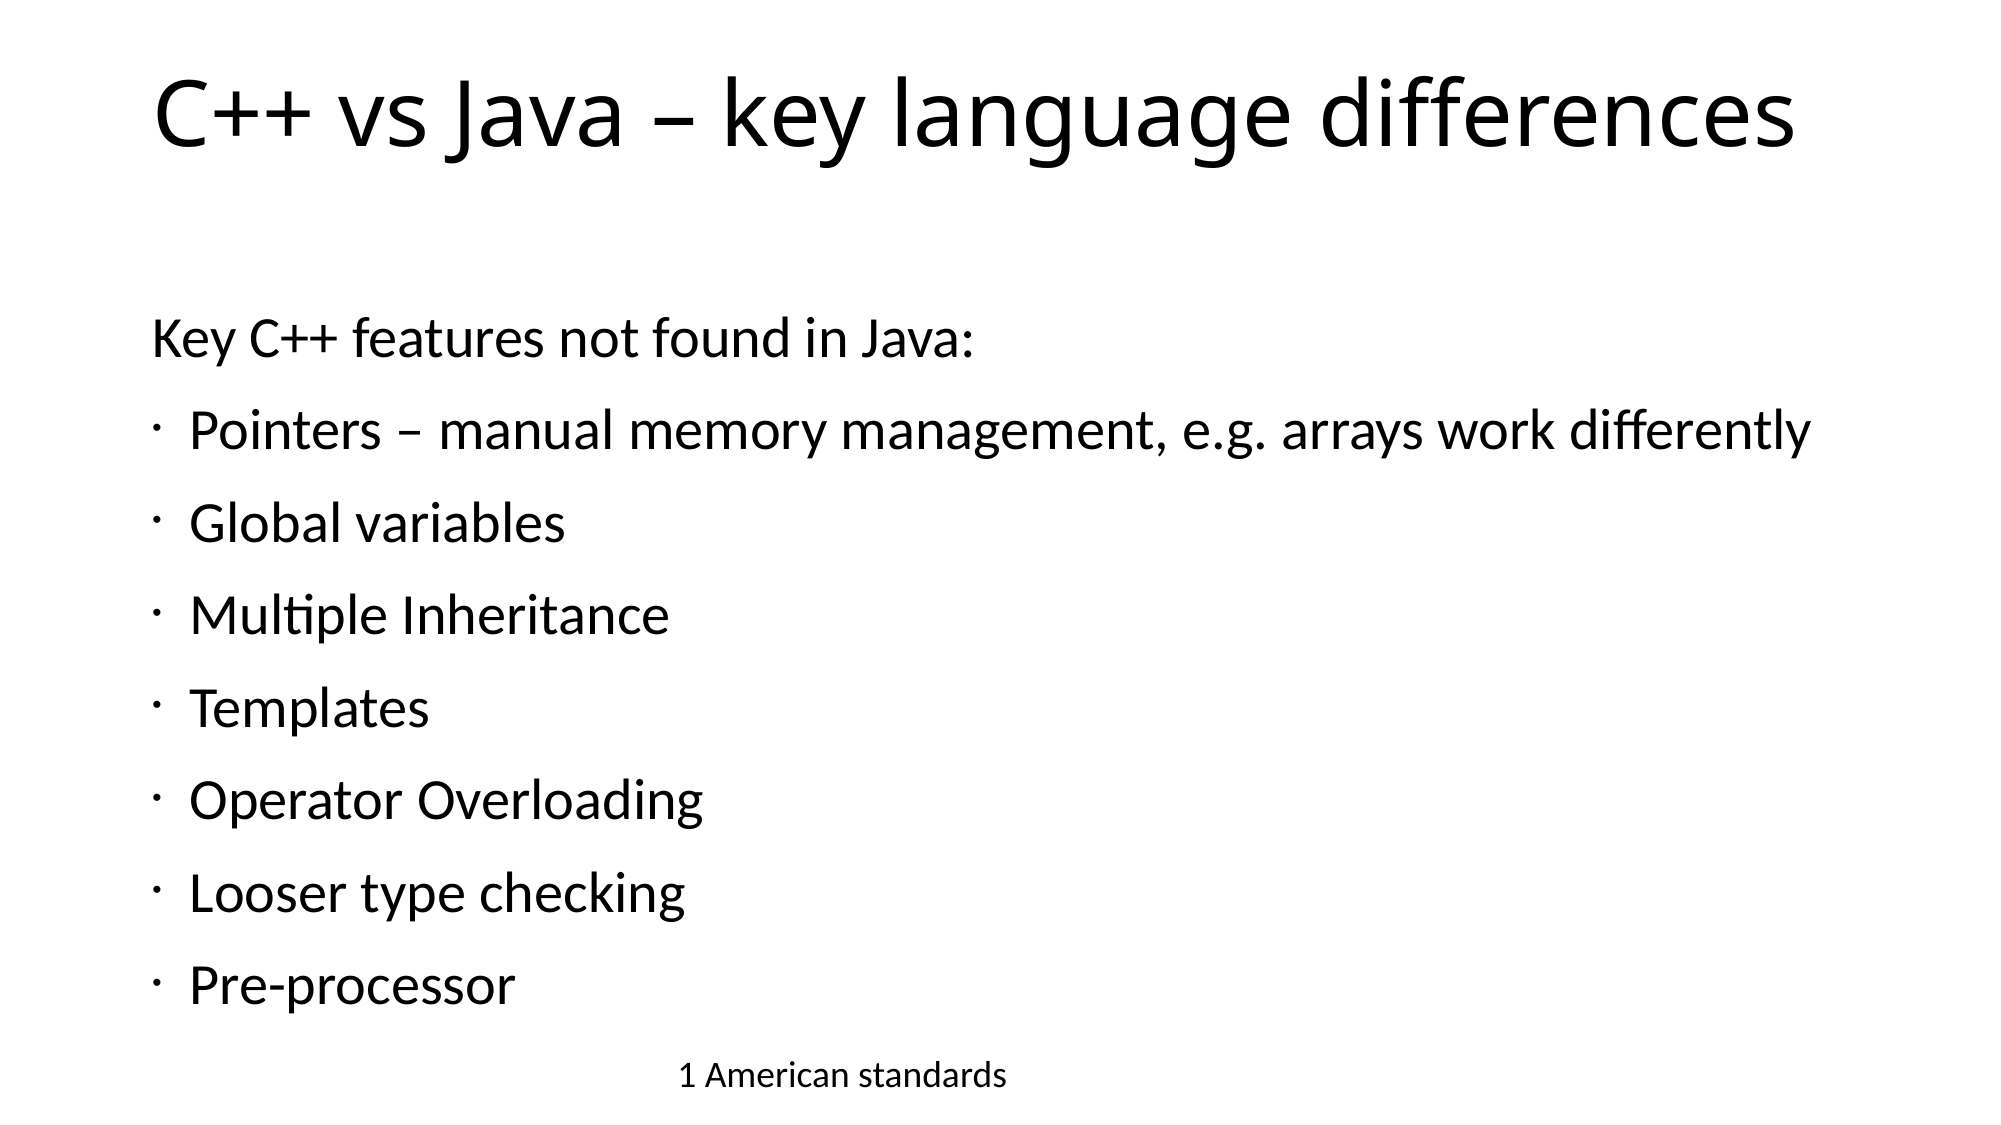

# C++ vs Java – key language differences
Key C++ features not found in Java:
Pointers – manual memory management, e.g. arrays work differently
Global variables
Multiple Inheritance
Templates
Operator Overloading
Looser type checking
Pre-processor
1 American standards